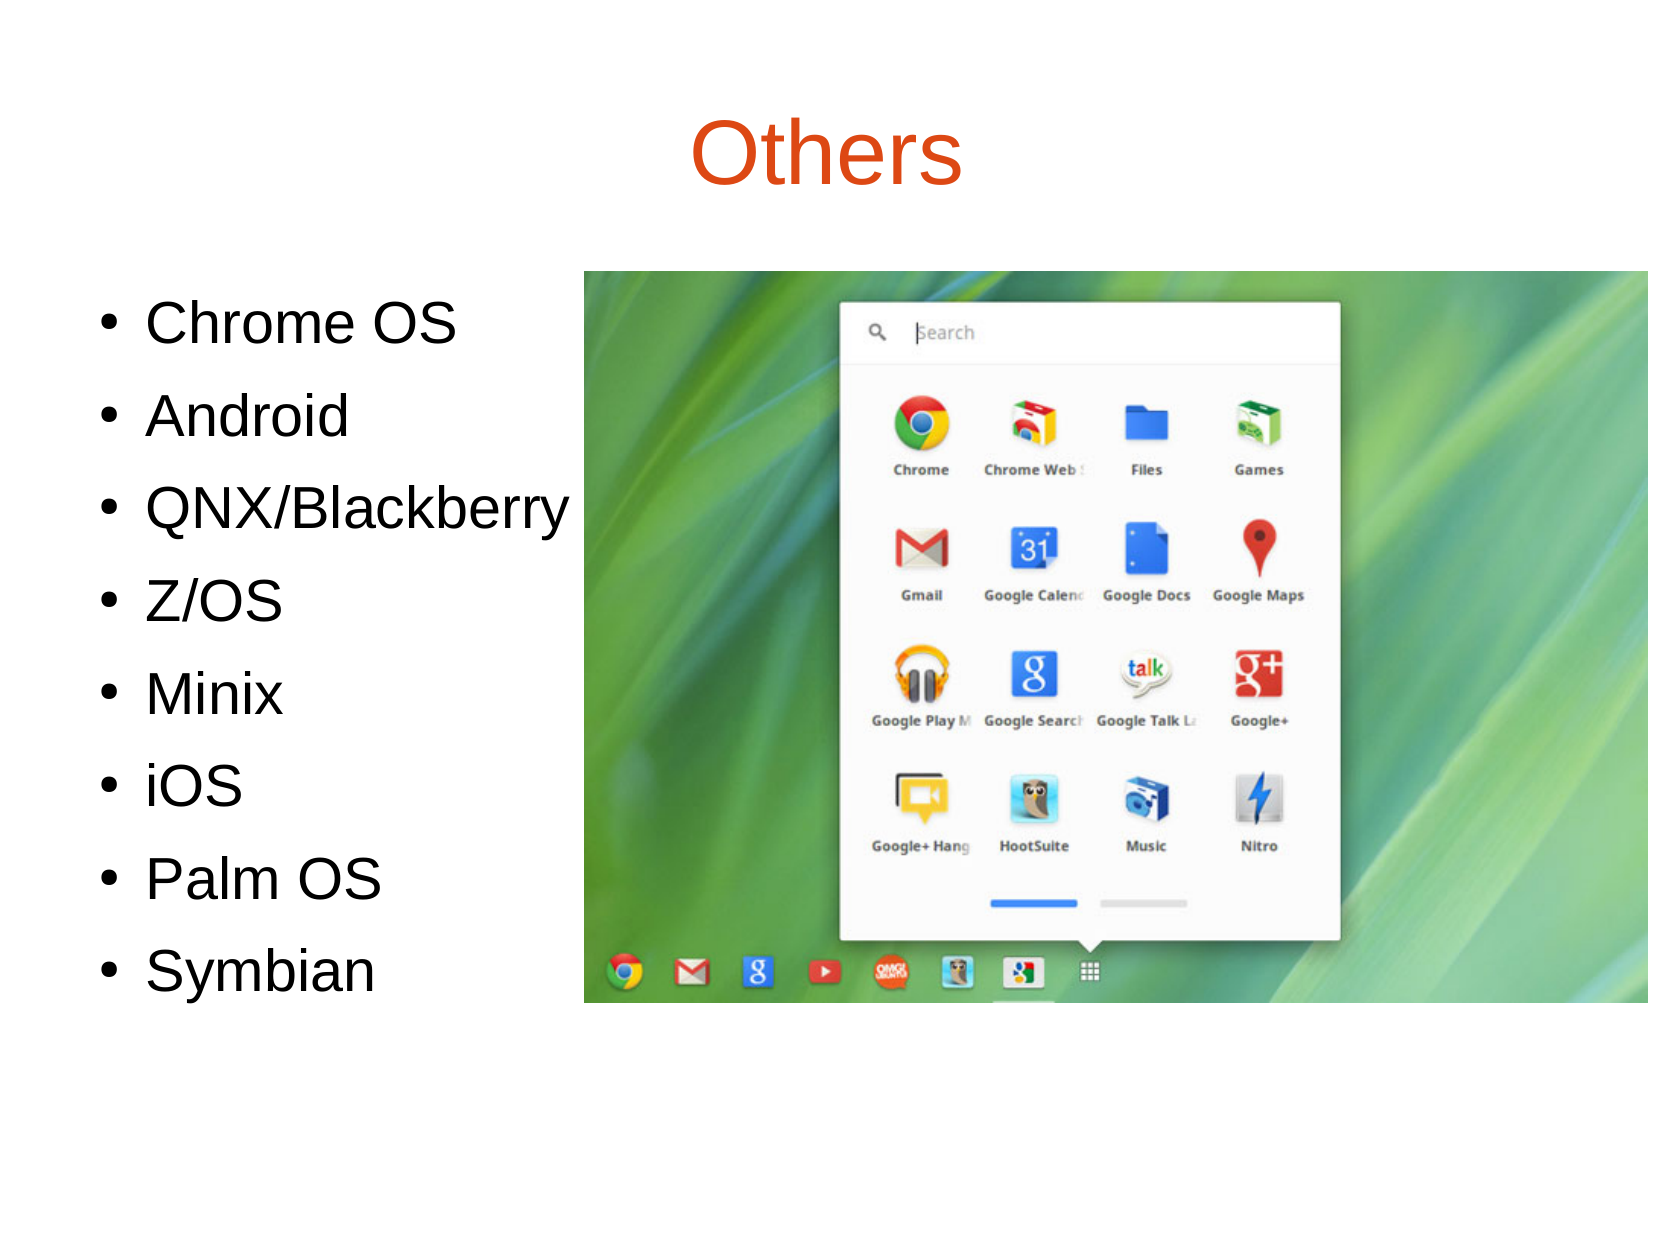

# Others
Chrome OS
Android
QNX/Blackberry
Z/OS
Minix
iOS
Palm OS
Symbian